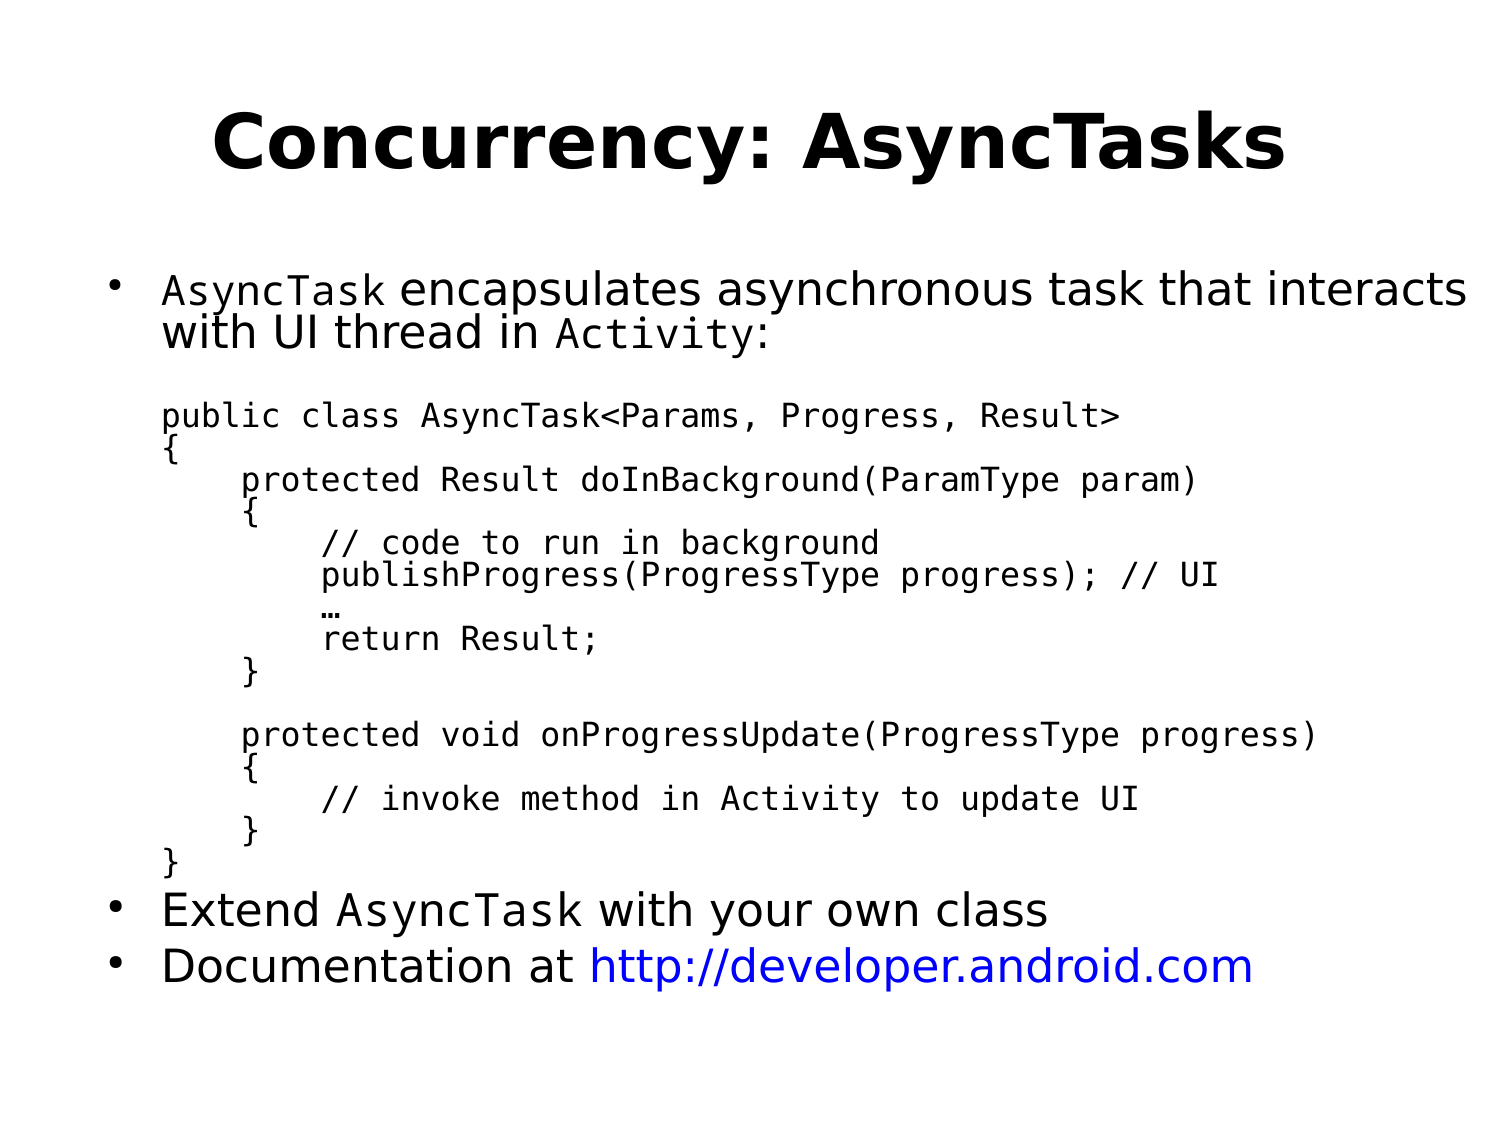

# Concurrency: AsyncTasks
AsyncTask encapsulates asynchronous task that interacts with UI thread in Activity:
public class AsyncTask<Params, Progress, Result>
{
 protected Result doInBackground(ParamType param)
 {
 // code to run in background
 publishProgress(ProgressType progress); // UI
 …
 return Result;
 }
 protected void onProgressUpdate(ProgressType progress)
 {
 // invoke method in Activity to update UI
 }
}
Extend AsyncTask with your own class
Documentation at http://developer.android.com